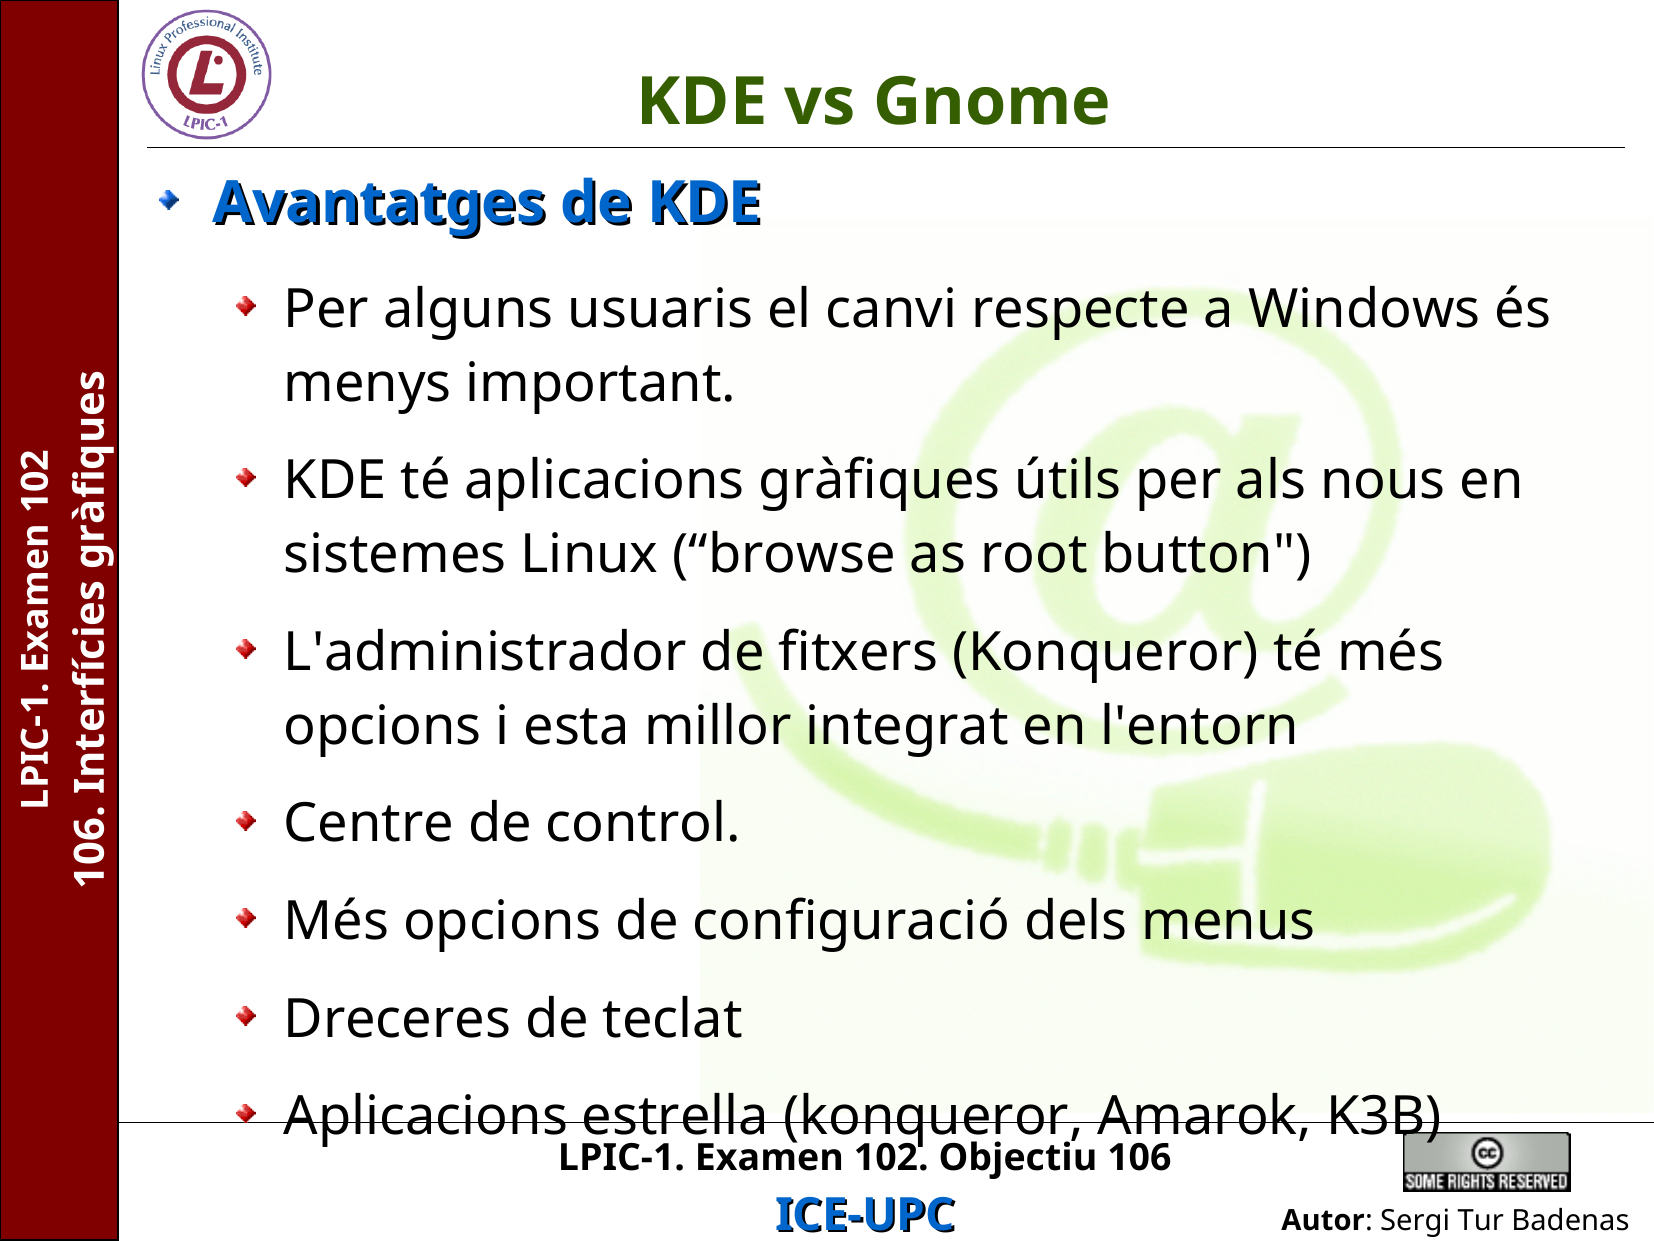

# KDE vs Gnome
Avantatges de KDE
Per alguns usuaris el canvi respecte a Windows és menys important.
KDE té aplicacions gràfiques útils per als nous en sistemes Linux (“browse as root button")
L'administrador de fitxers (Konqueror) té més opcions i esta millor integrat en l'entorn
Centre de control.
Més opcions de configuració dels menus
Dreceres de teclat
Aplicacions estrella (konqueror, Amarok, K3B)